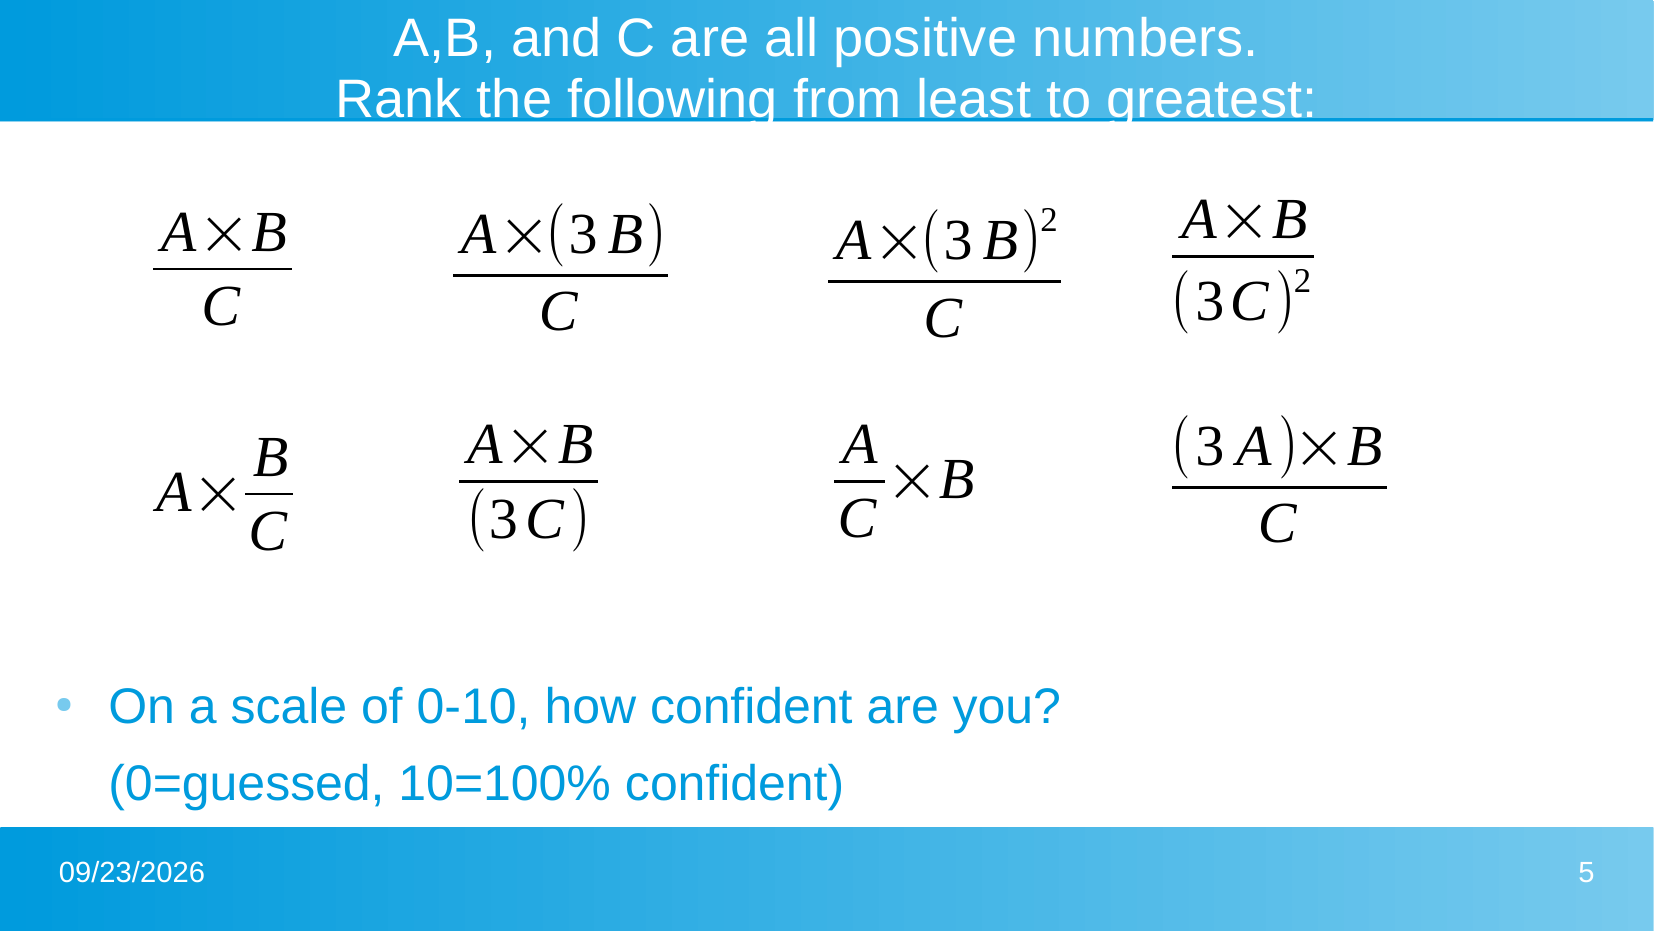

# A,B, and C are all positive numbers. Rank the following from least to greatest:
On a scale of 0-10, how confident are you?
(0=guessed, 10=100% confident)
5